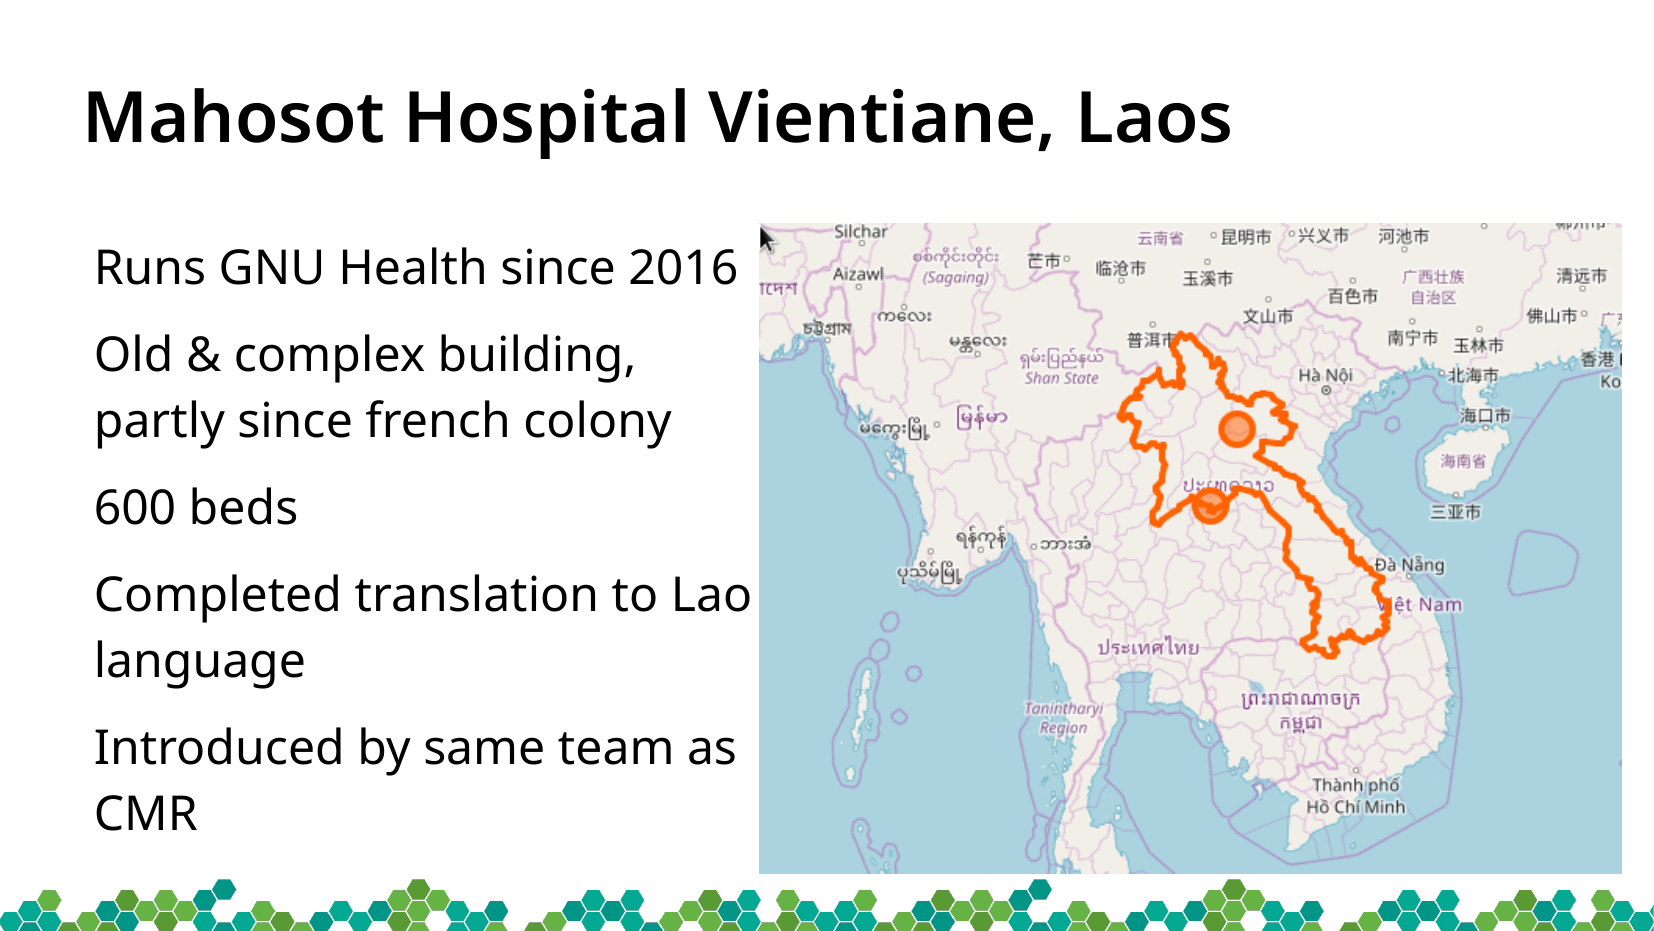

# Mahosot Hospital Vientiane, Laos
Runs GNU Health since 2016
Old & complex building, partly since french colony
600 beds
Completed translation to Lao language
Introduced by same team as CMR